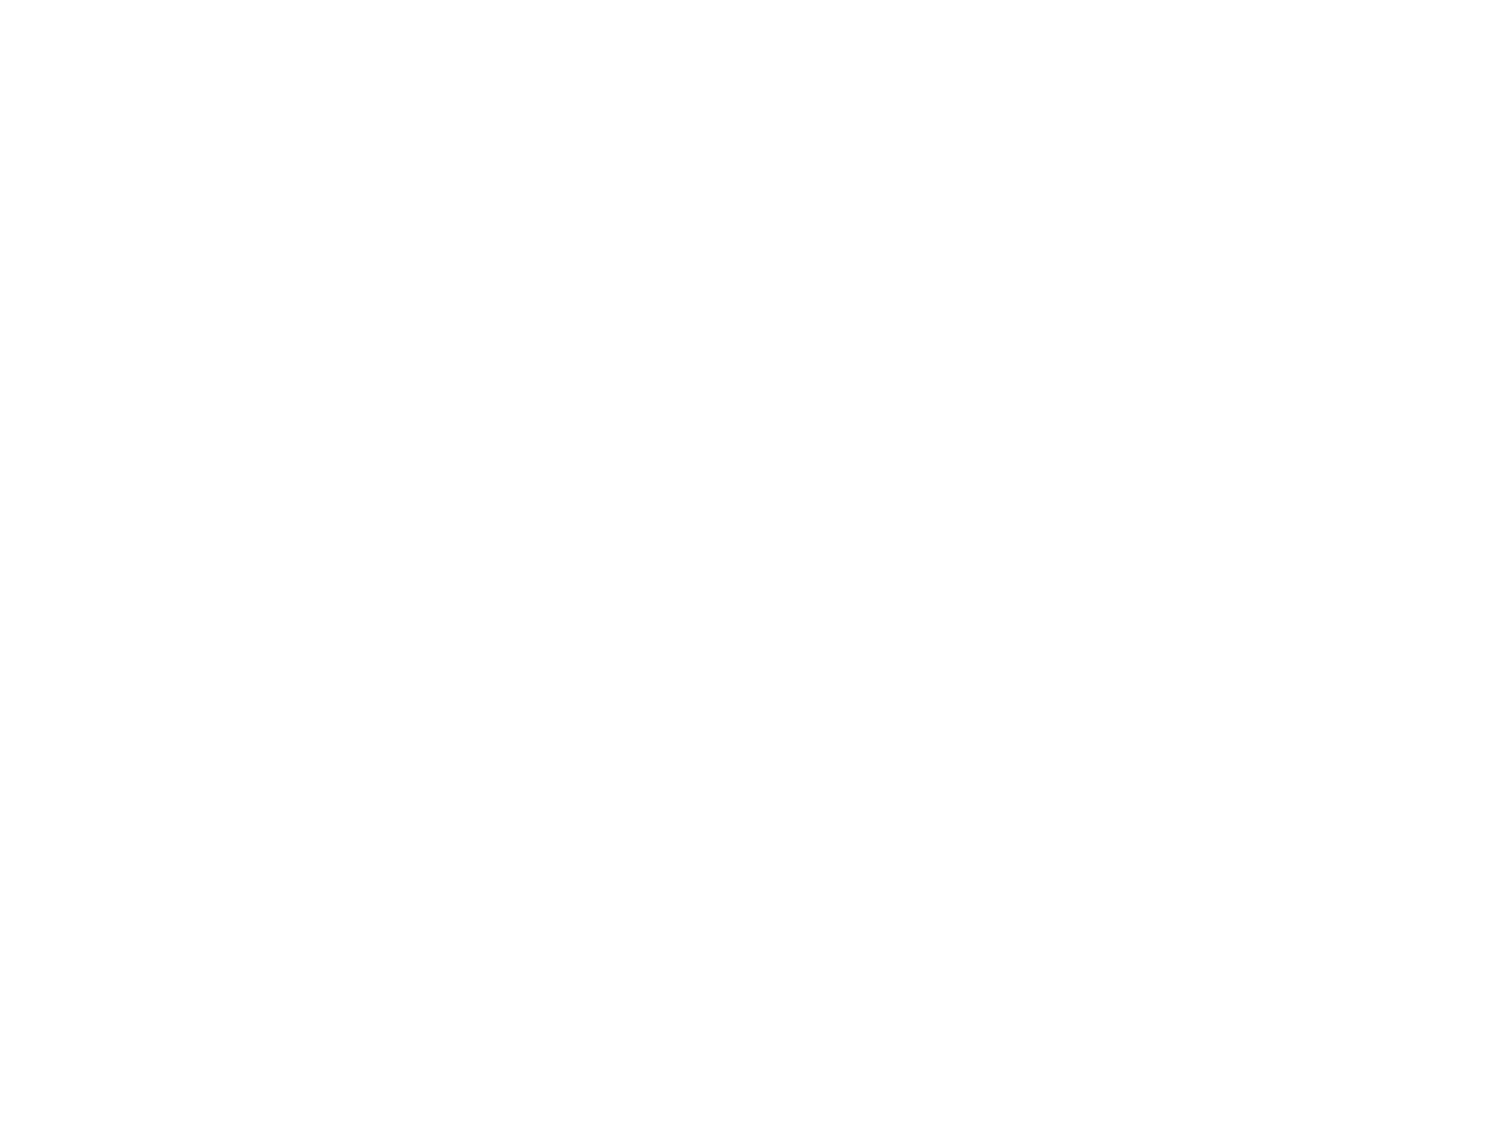

# All you need to know about LARS and LASSo mathematically
Methods are a penalized regression technique that forces some coefficients to be 0
X- Axis is the penalty
Y-Axis is the regression coefficients for a given penalty